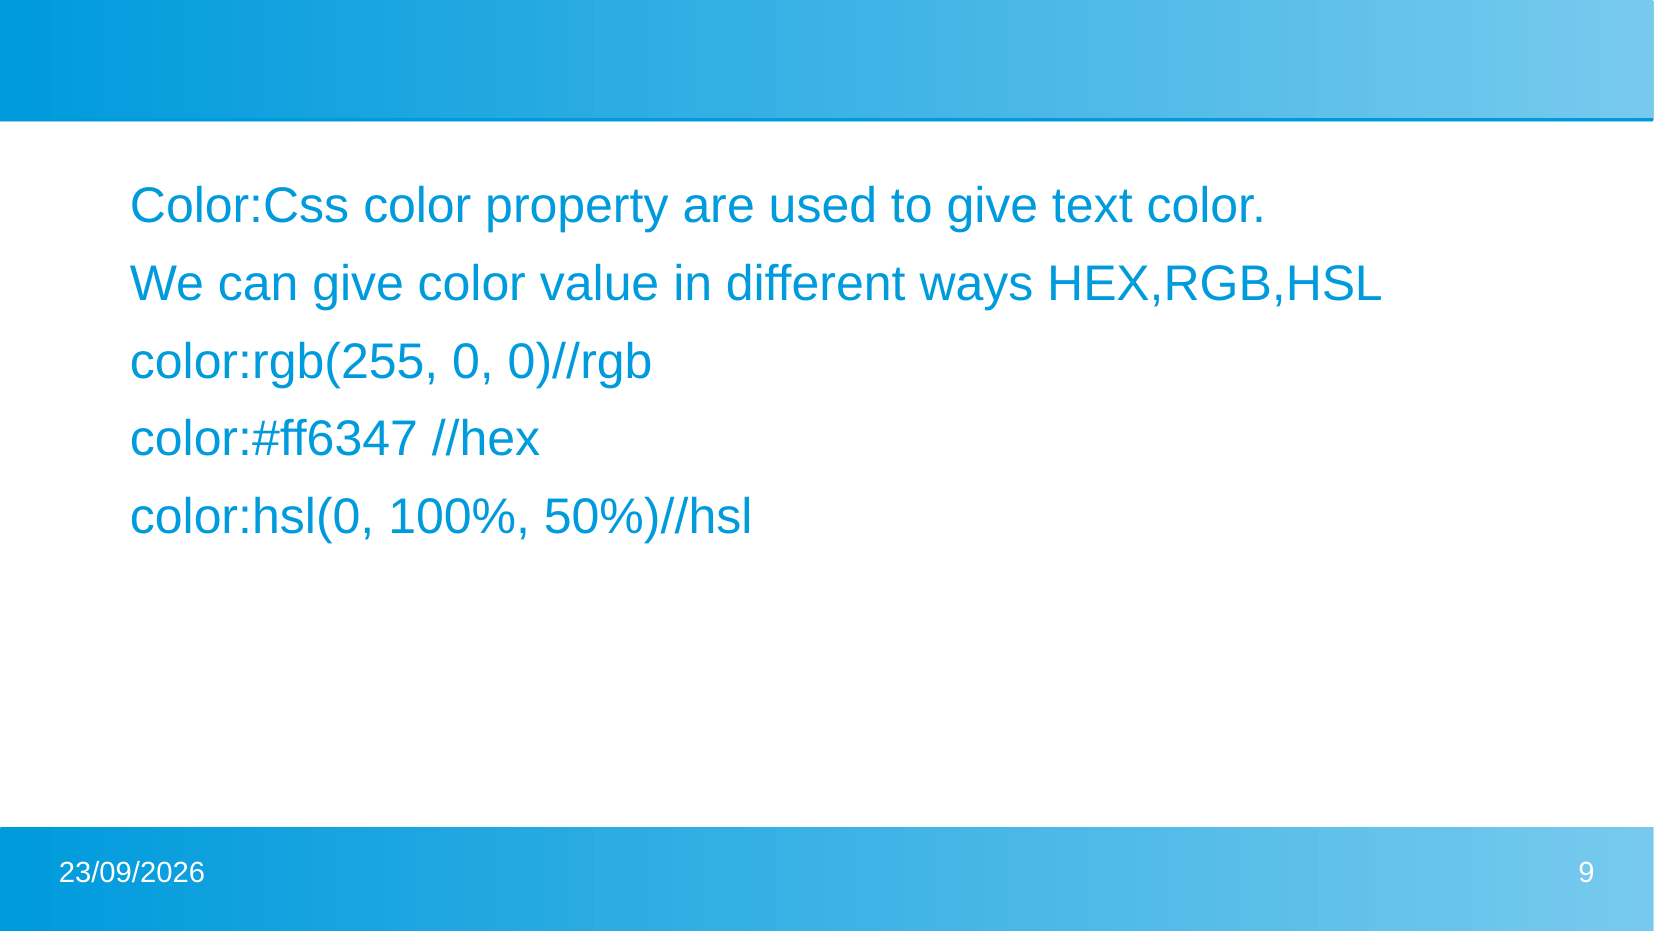

# Color:Css color property are used to give text color.
We can give color value in different ways HEX,RGB,HSL
color:rgb(255, 0, 0)//rgb
color:#ff6347 //hex
color:hsl(0, 100%, 50%)//hsl
9